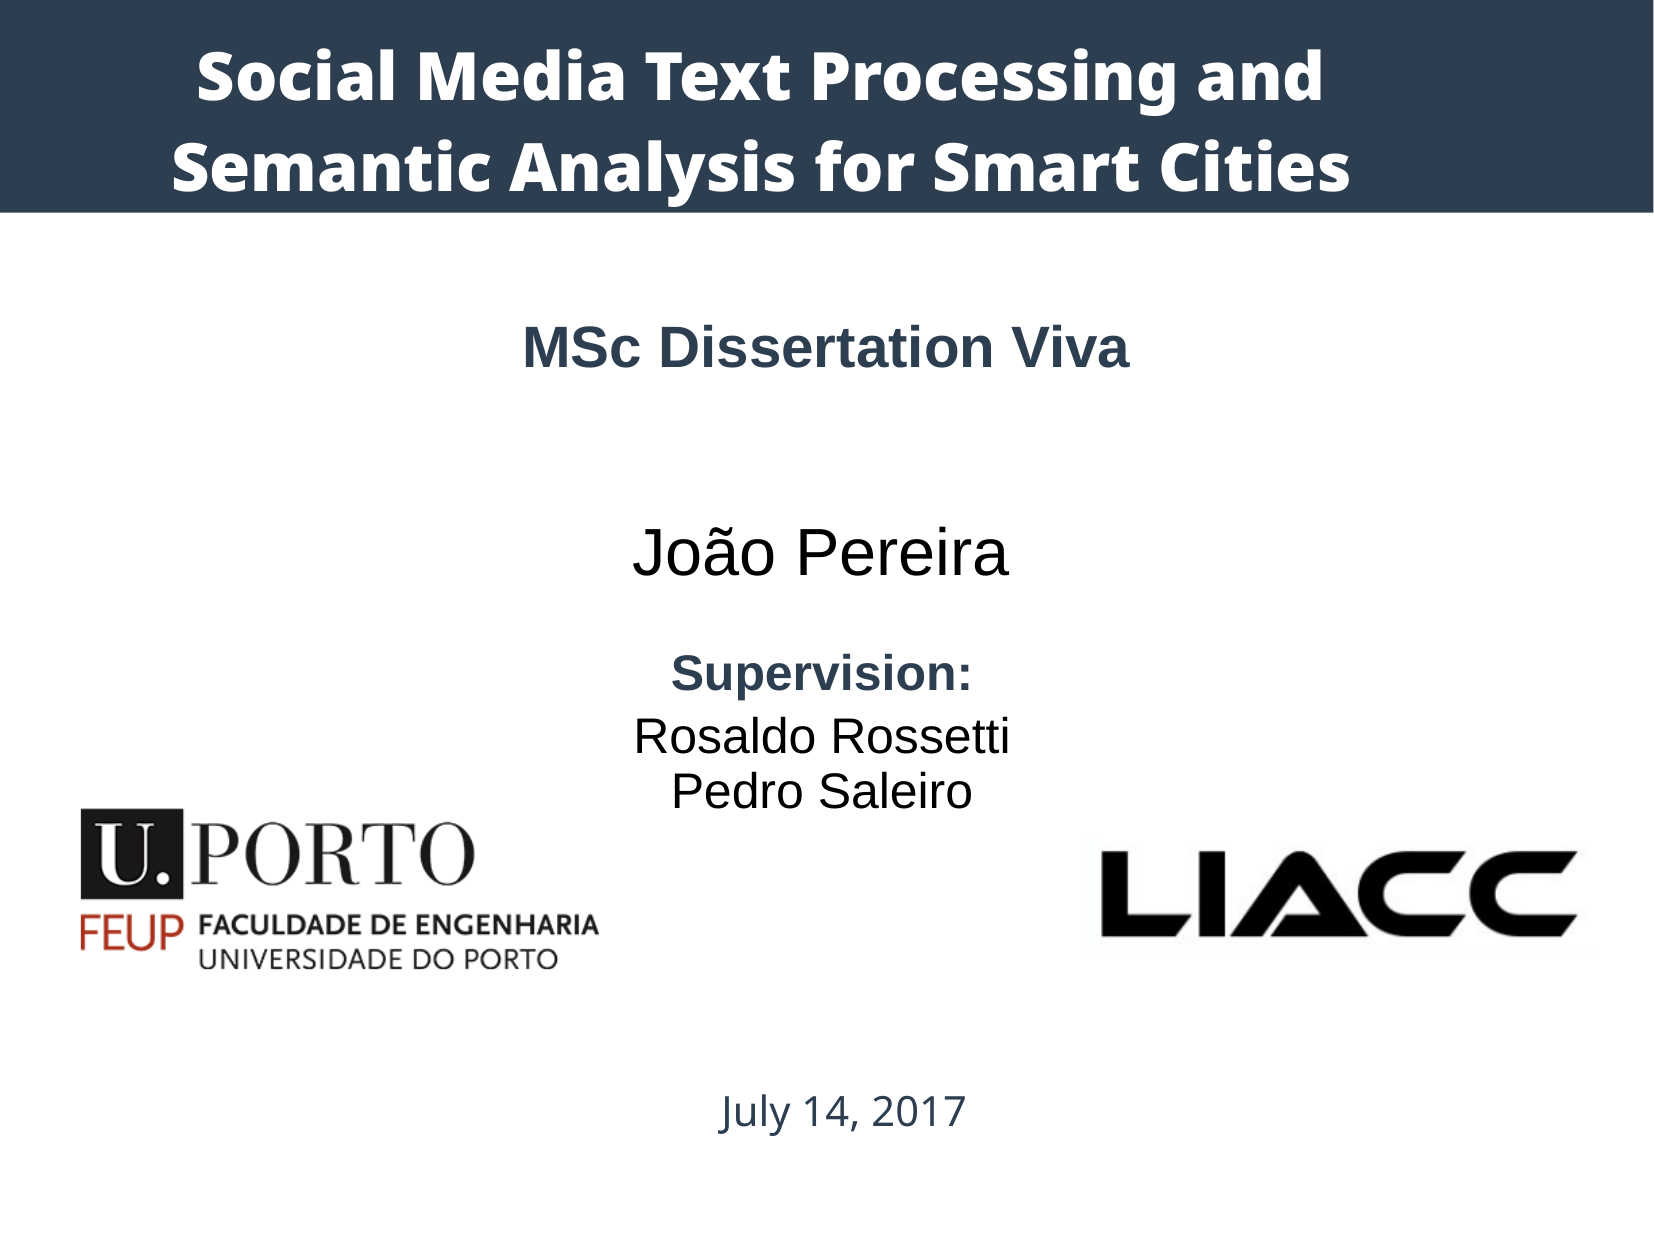

# Social Media Text Processing and Semantic Analysis for Smart Cities
MSc Dissertation Viva
João Pereira
Supervision:
Rosaldo Rossetti
Pedro Saleiro
July 14, 2017